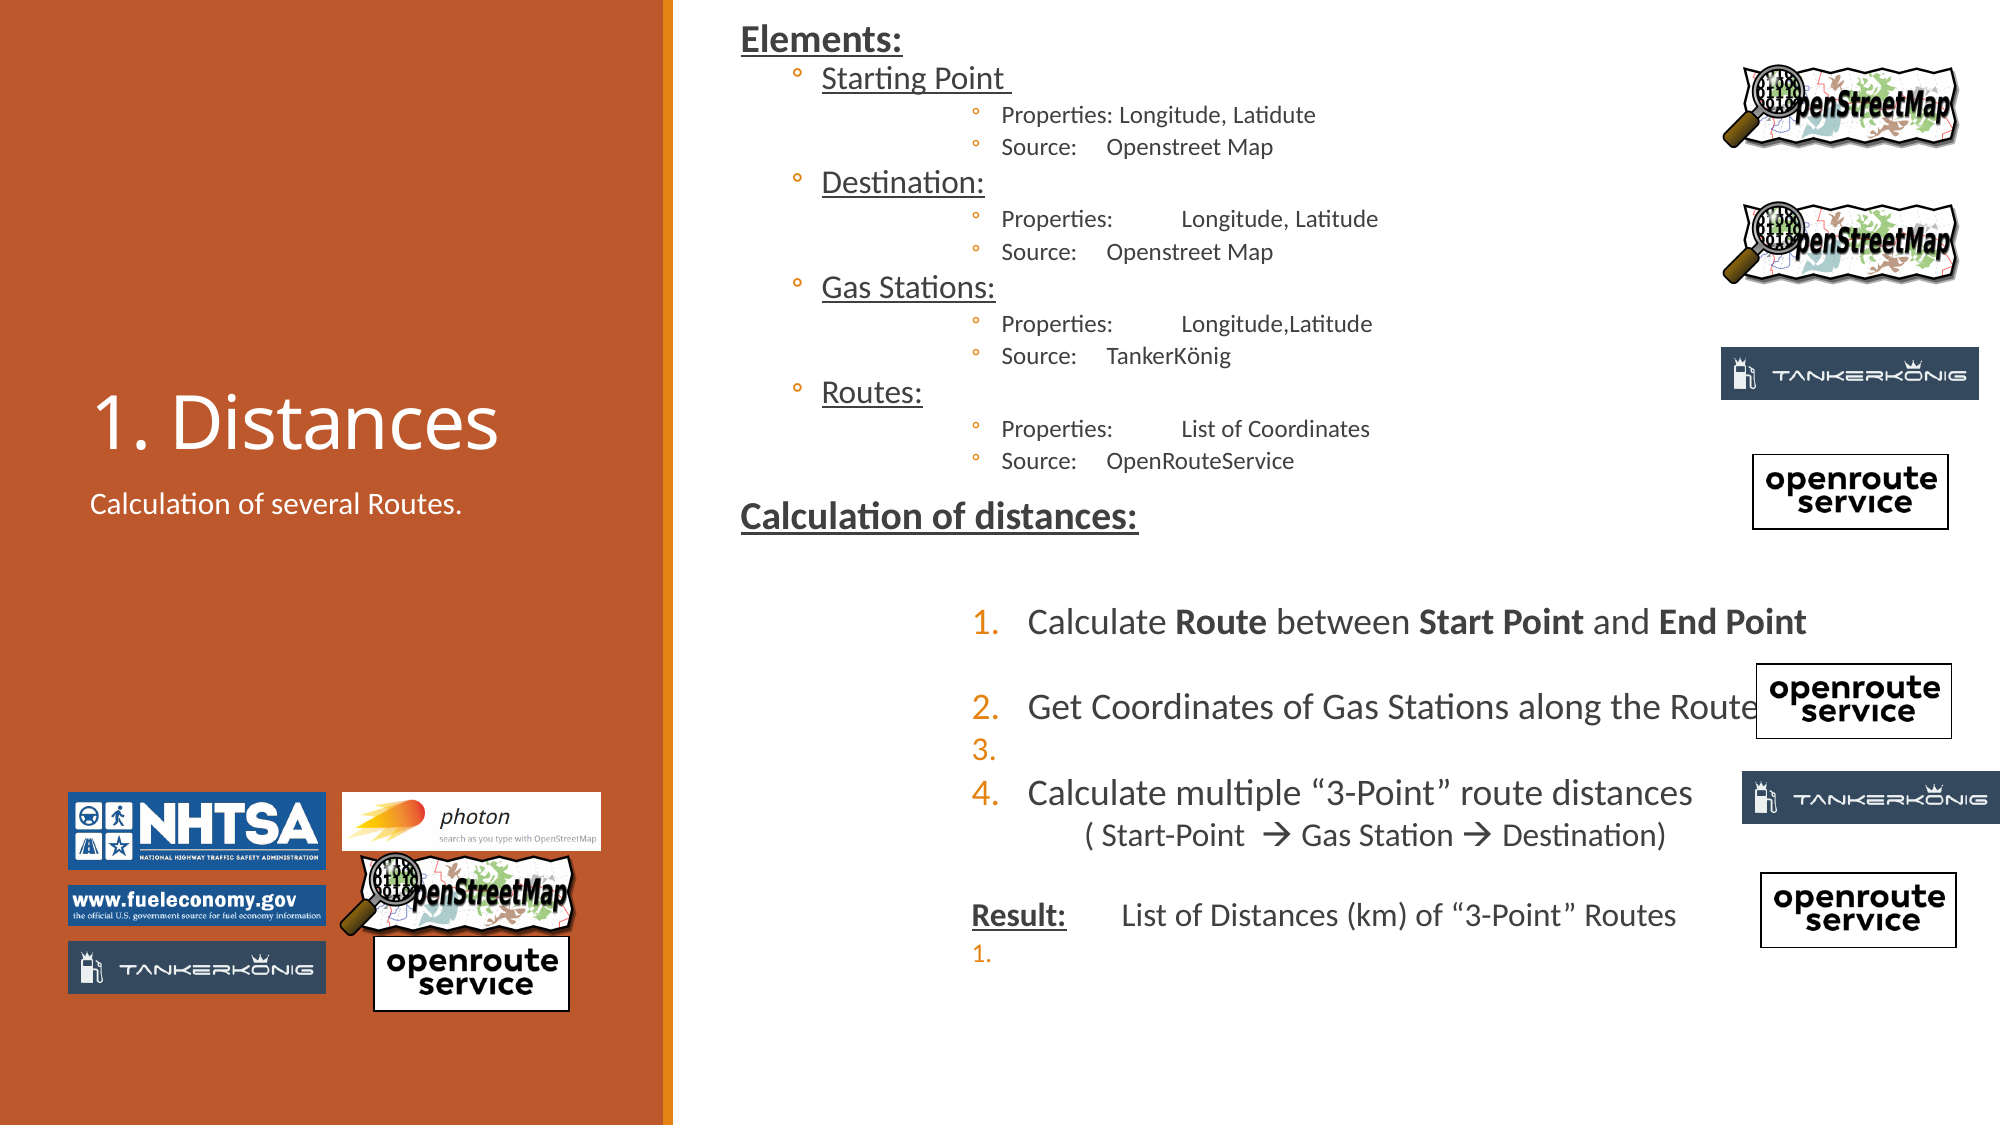

Elements:
Starting Point
Properties: Longitude, Latidute
Source:	Openstreet Map
Destination:
Properties:	Longitude, Latitude
Source:	Openstreet Map
Gas Stations:
Properties:	Longitude,Latitude
Source:	TankerKönig
Routes:
Properties:	List of Coordinates
Source:	OpenRouteService
Calculation of distances:
Calculate Route between Start Point and End Point
Get Coordinates of Gas Stations along the Route
Calculate multiple “3-Point” route distances
	 ( Start-Point  Gas Station  Destination)
Result:	List of Distances (km) of “3-Point” Routes
# 1. Distances
Calculation of several Routes.